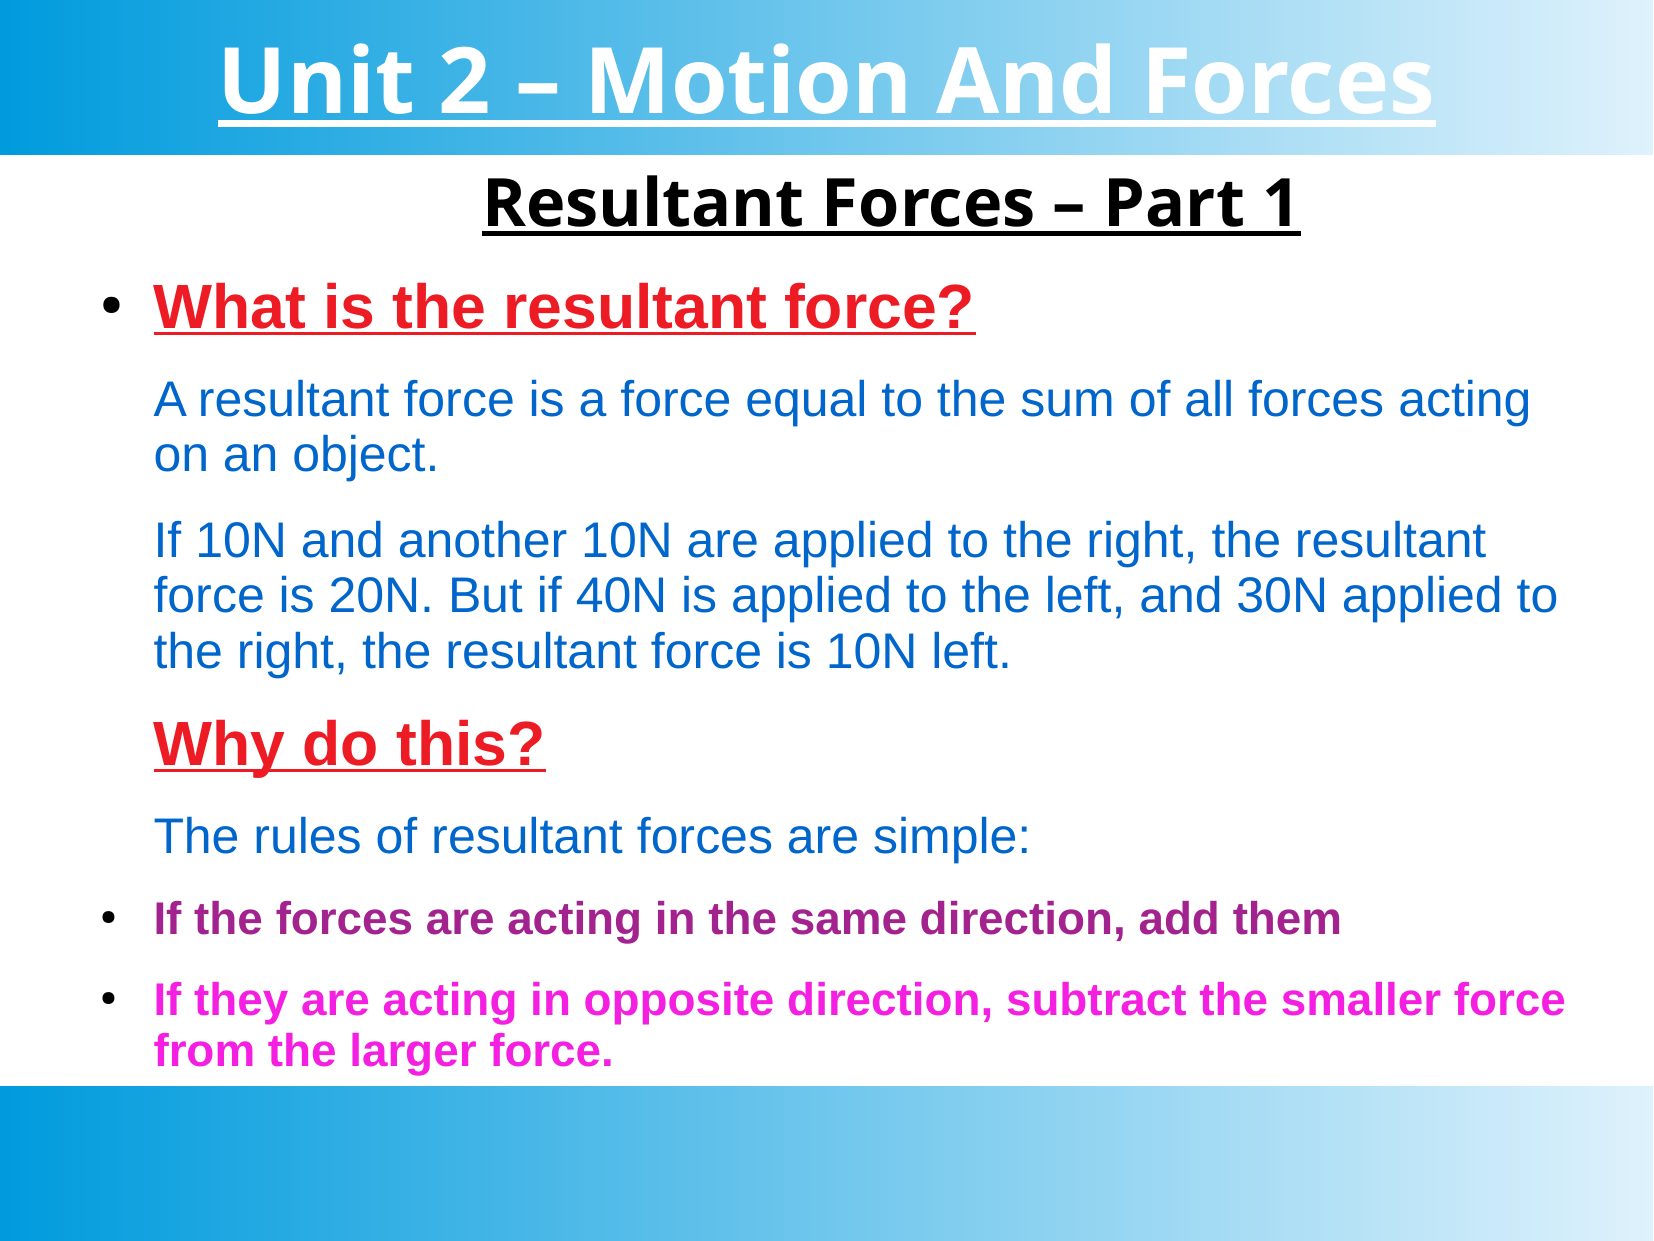

# Unit 2 – Motion And Forces
Resultant Forces – Part 1
What is the resultant force?
A resultant force is a force equal to the sum of all forces acting on an object.
If 10N and another 10N are applied to the right, the resultant force is 20N. But if 40N is applied to the left, and 30N applied to the right, the resultant force is 10N left.
Why do this?
The rules of resultant forces are simple:
If the forces are acting in the same direction, add them
If they are acting in opposite direction, subtract the smaller force from the larger force.